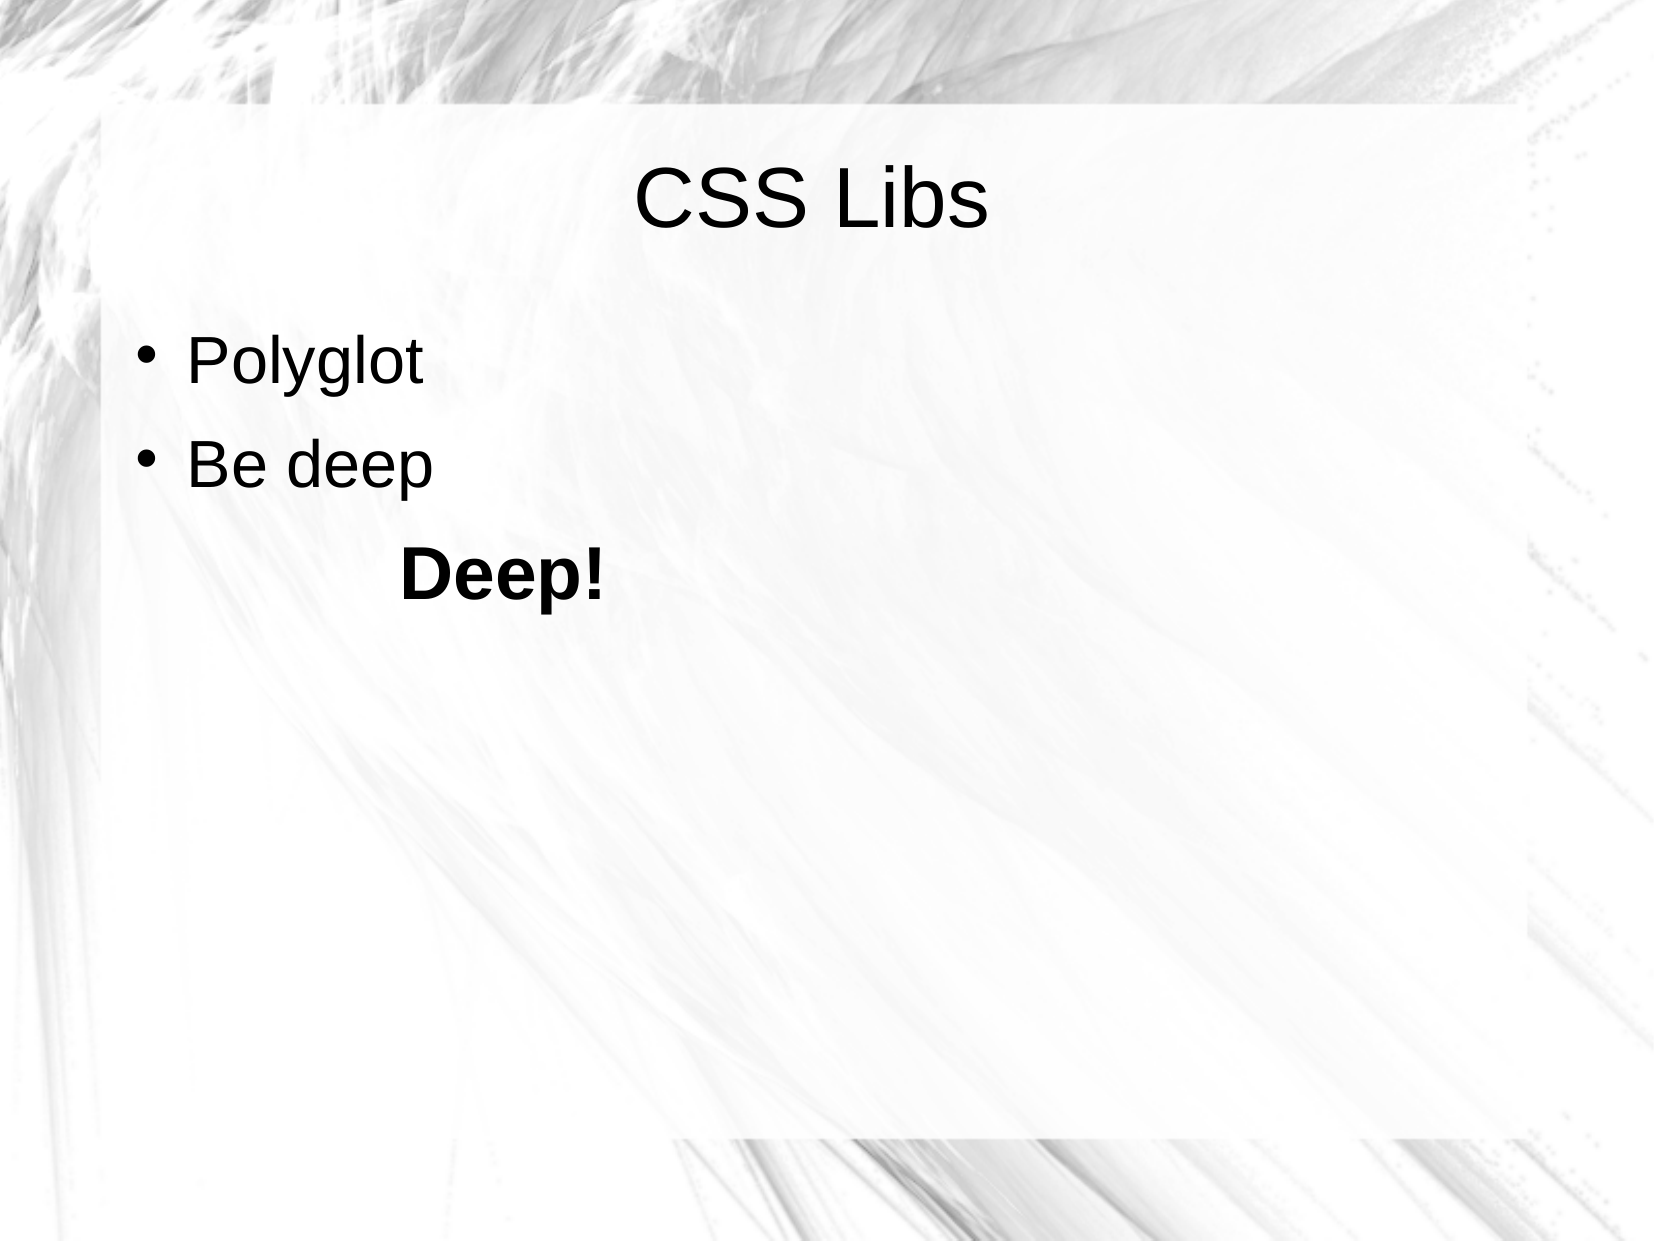

# CSS Libs
Polyglot
Be deep
Deep!